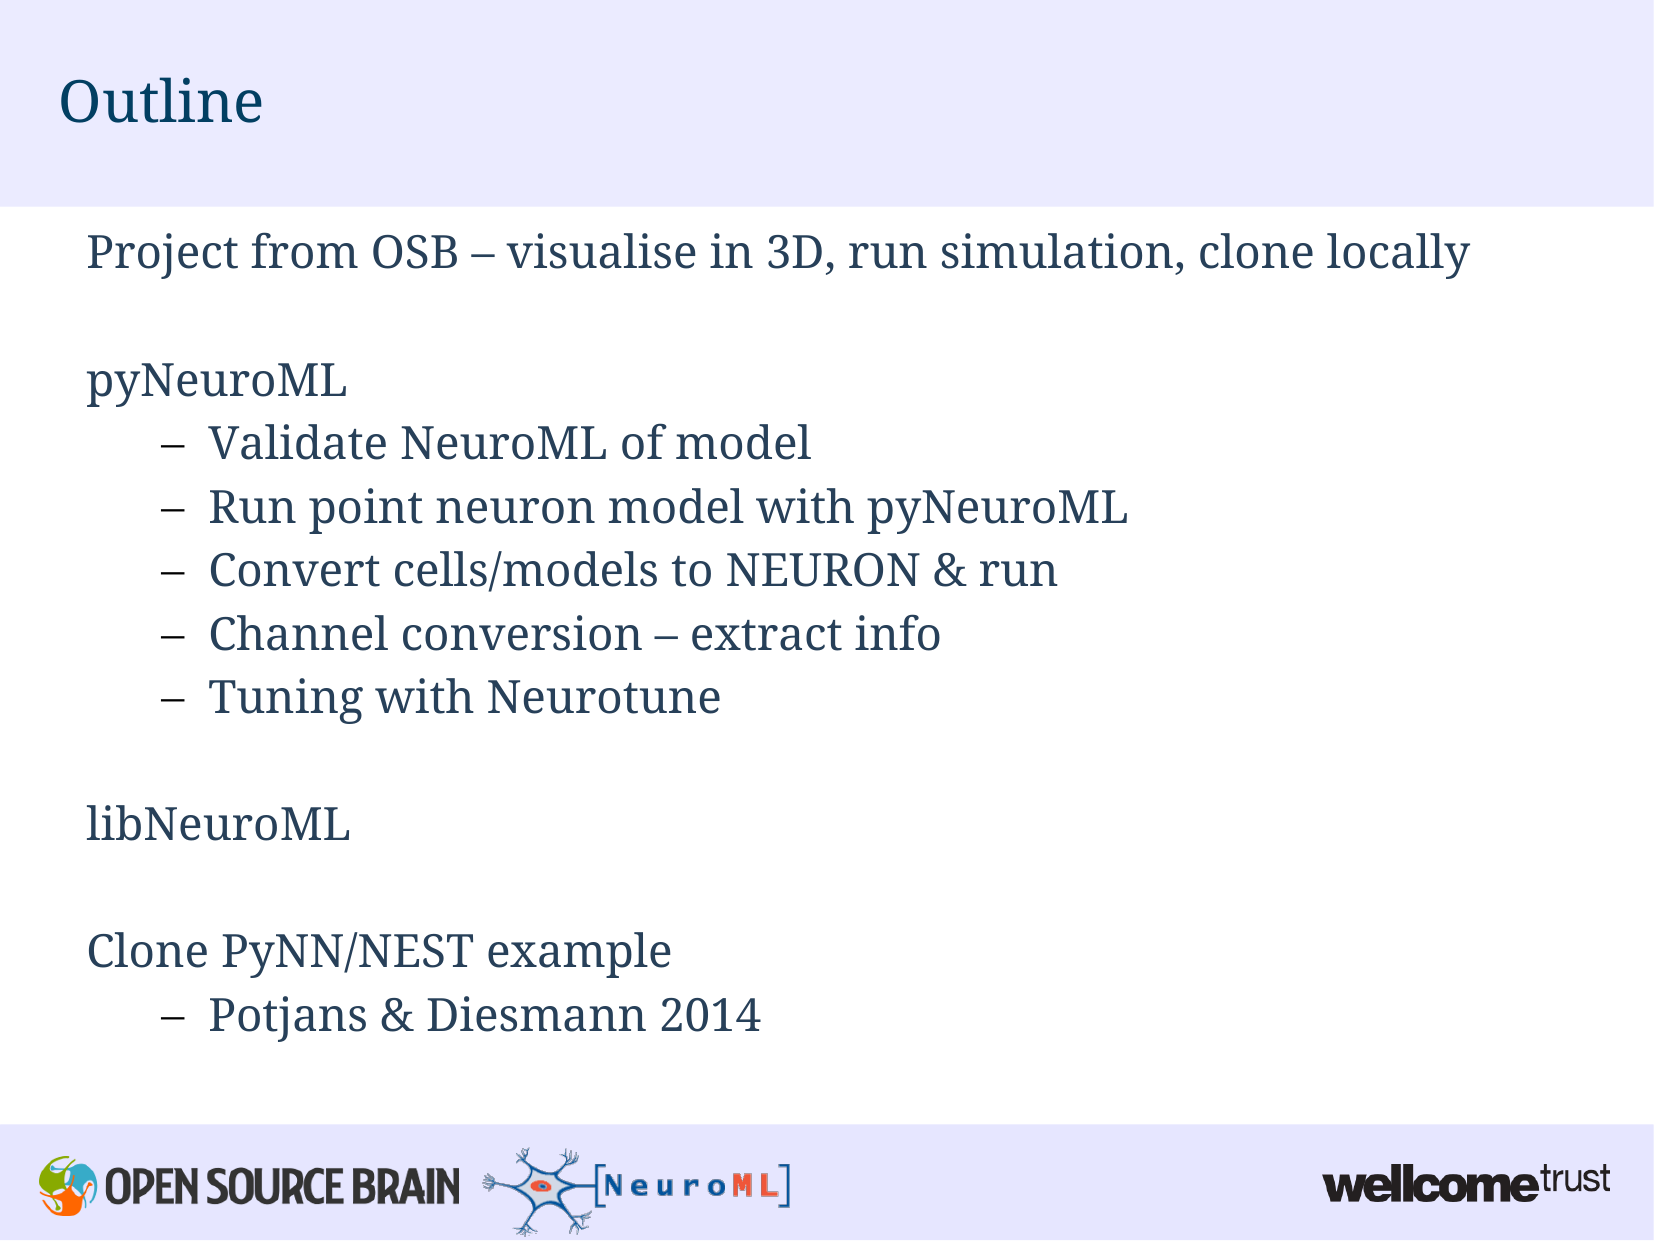

Outline
Project from OSB – visualise in 3D, run simulation, clone locally
pyNeuroML
Validate NeuroML of model
Run point neuron model with pyNeuroML
Convert cells/models to NEURON & run
Channel conversion – extract info
Tuning with Neurotune
libNeuroML
Clone PyNN/NEST example
Potjans & Diesmann 2014
#
http://www.opensourcebrain.org